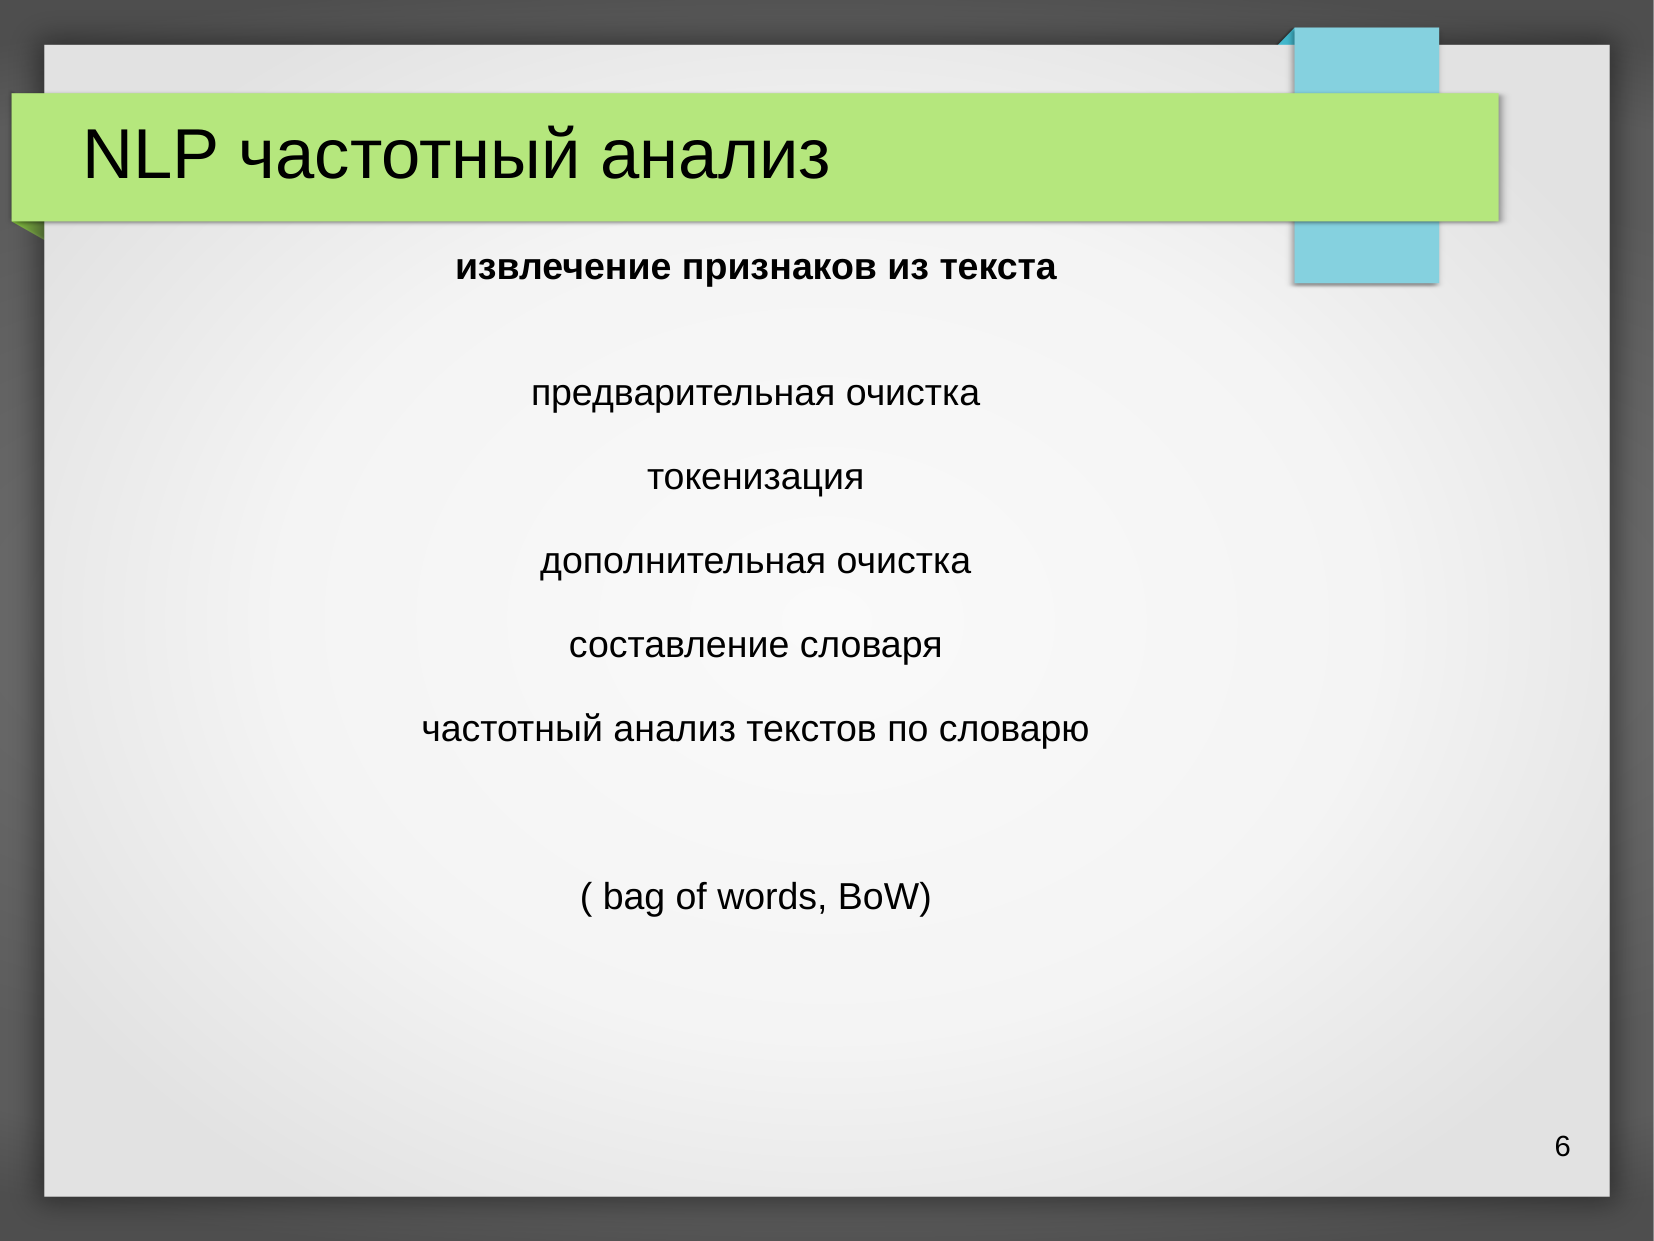

# NLP частотный анализ
извлечение признаков из текста
предварительная очистка
токенизация
дополнительная очистка
составление словаря
частотный анализ текстов по словарю
( bag of words, BoW)
6